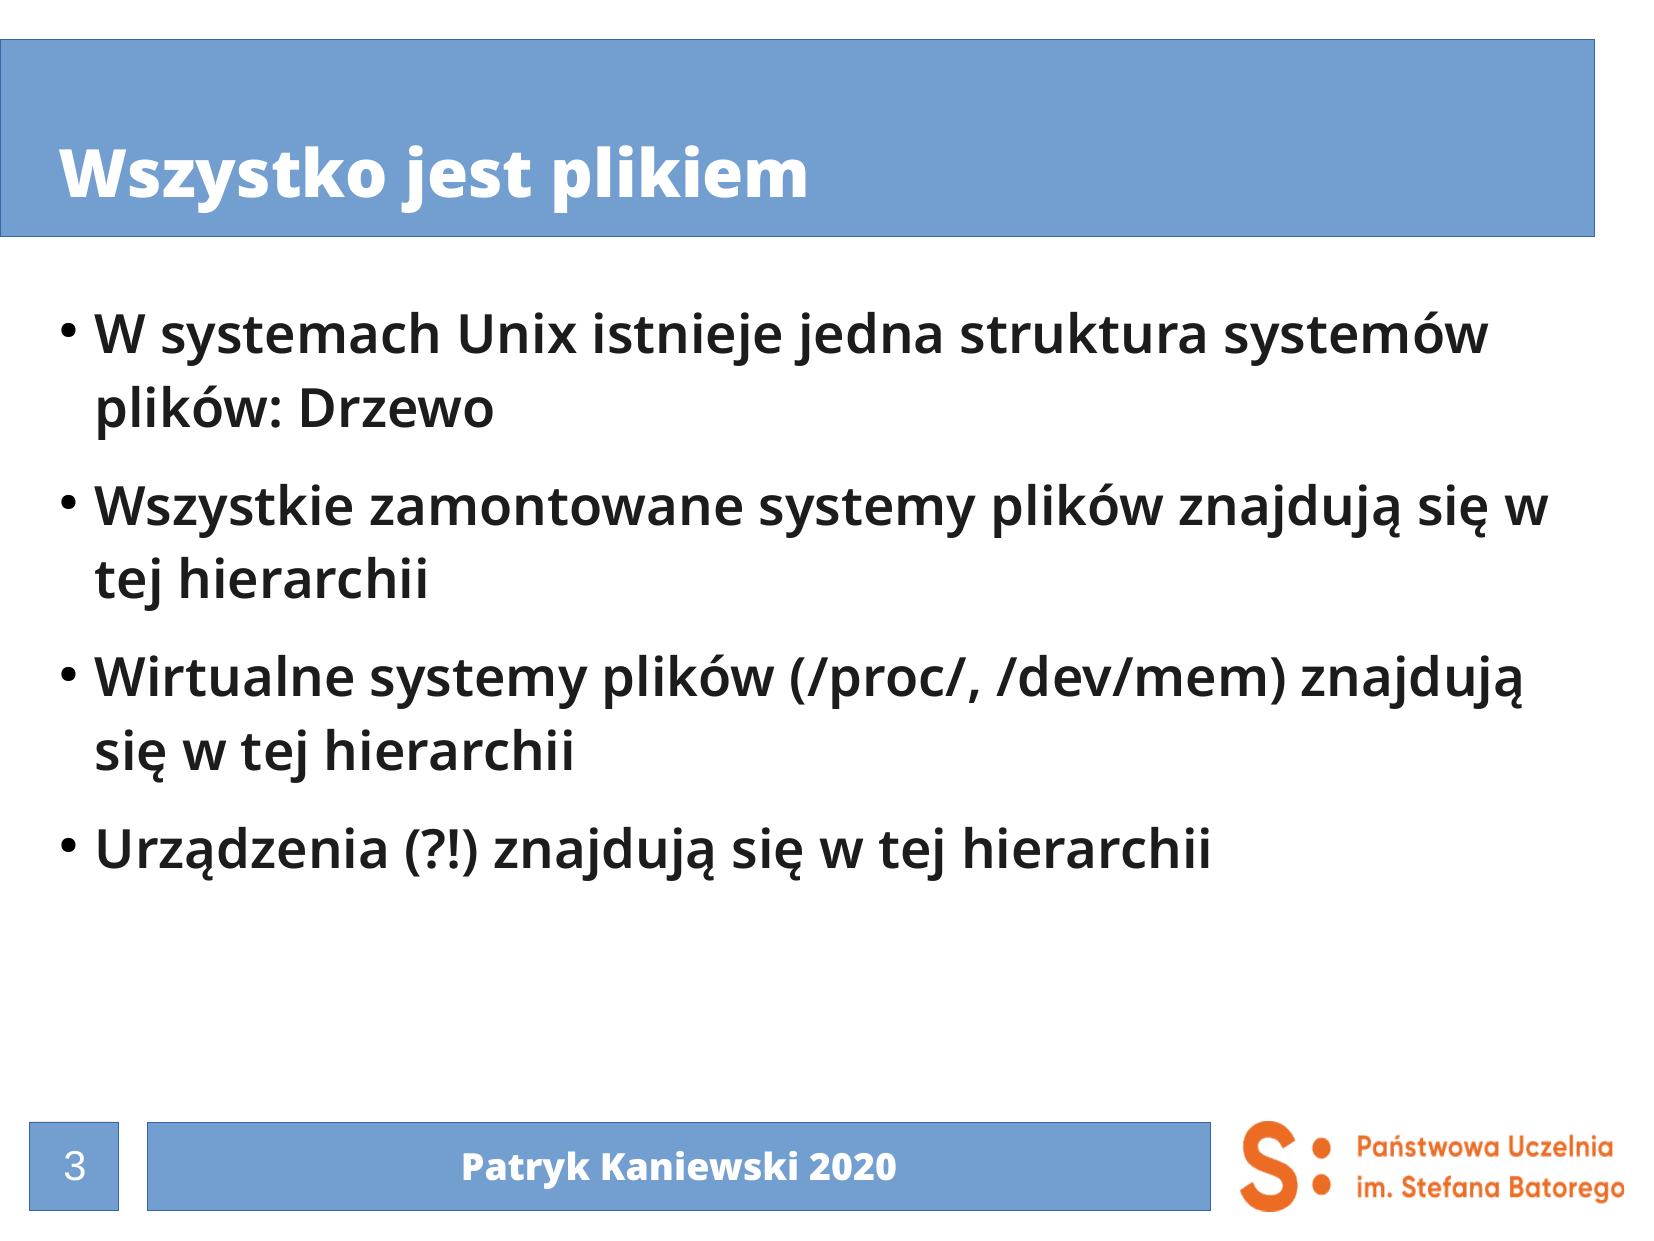

# Wszystko jest plikiem
W systemach Unix istnieje jedna struktura systemów plików: Drzewo
Wszystkie zamontowane systemy plików znajdują się w tej hierarchii
Wirtualne systemy plików (/proc/, /dev/mem) znajdują się w tej hierarchii
Urządzenia (?!) znajdują się w tej hierarchii